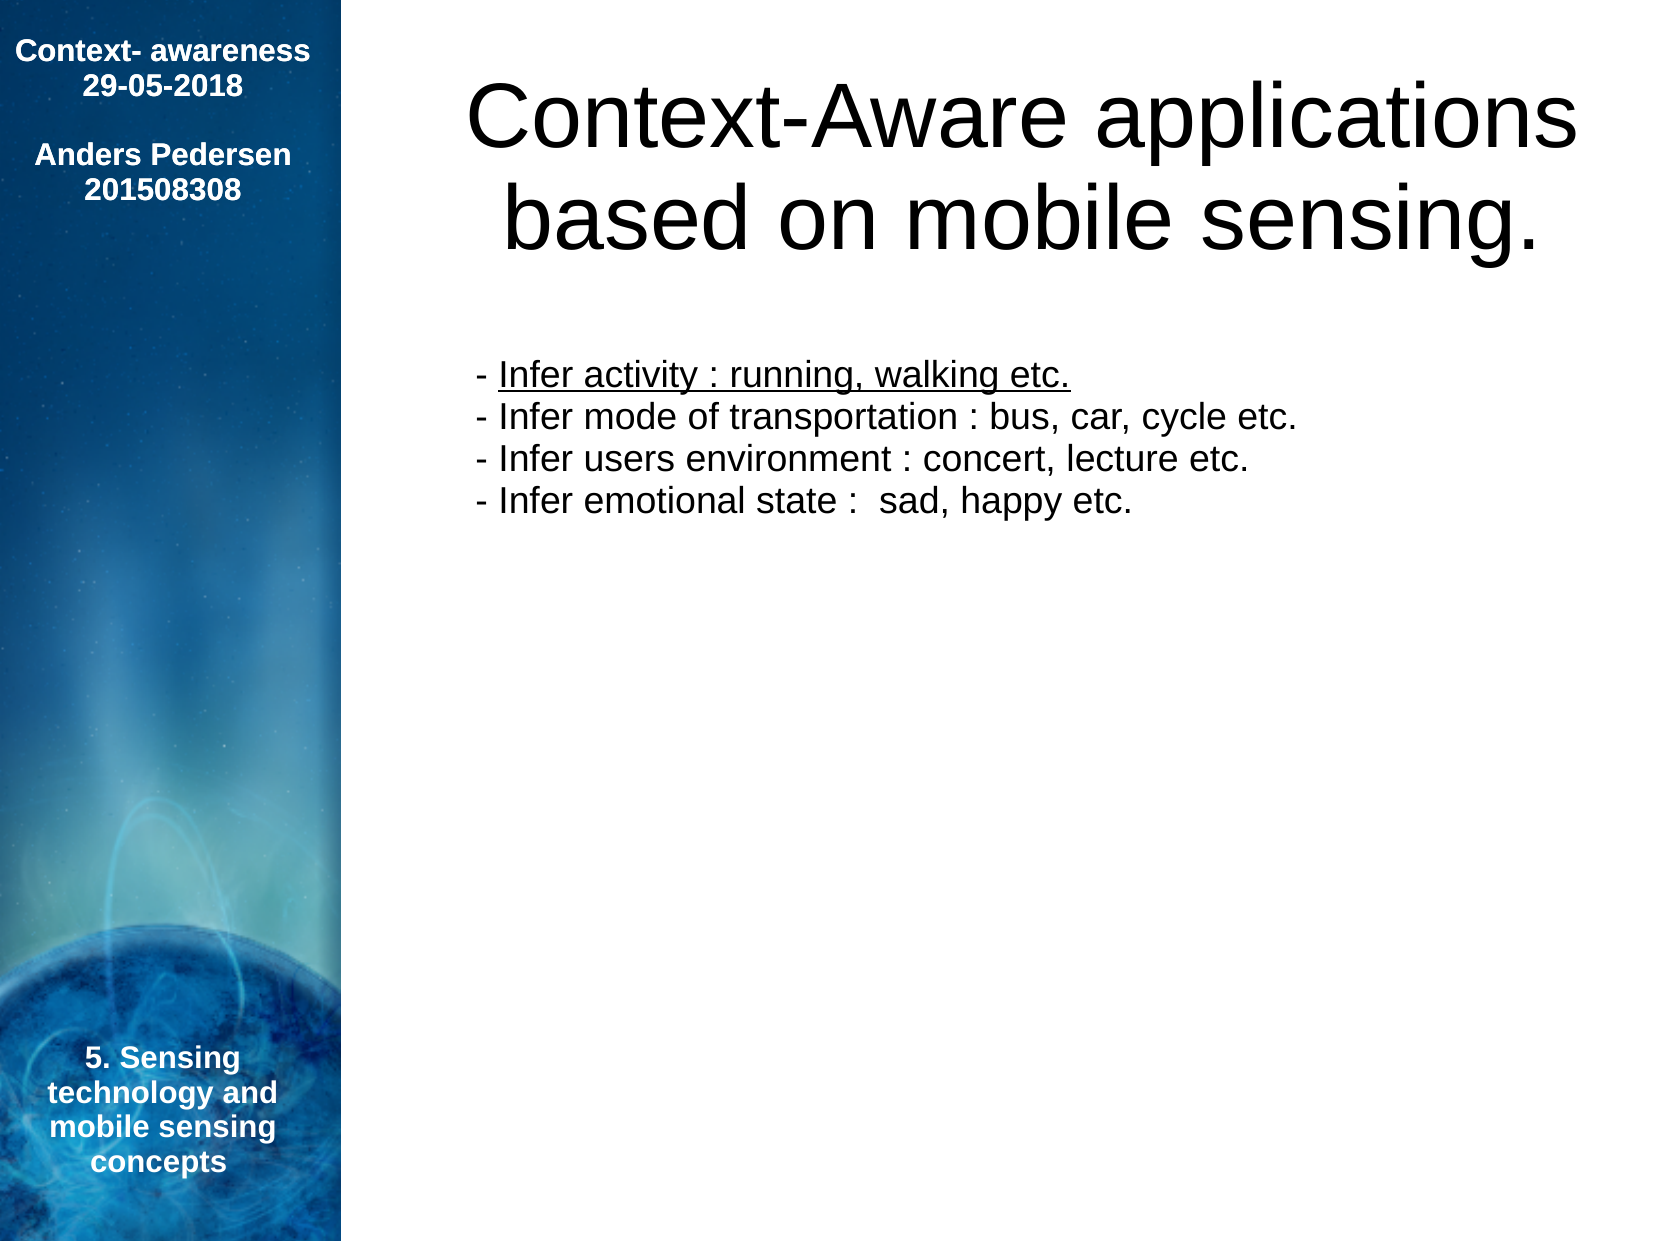

Context- awareness
29-05-2018
Anders Pedersen
201508308
Context- awareness
29-05-2018
Anders Pedersen
201508308
5. Sensing technology and mobile sensing concepts
# Agenda
Context-Aware applications based on mobile sensing.
- Infer activity : running, walking etc.
- Infer mode of transportation : bus, car, cycle etc.
- Infer users environment : concert, lecture etc.
- Infer emotional state : sad, happy etc.